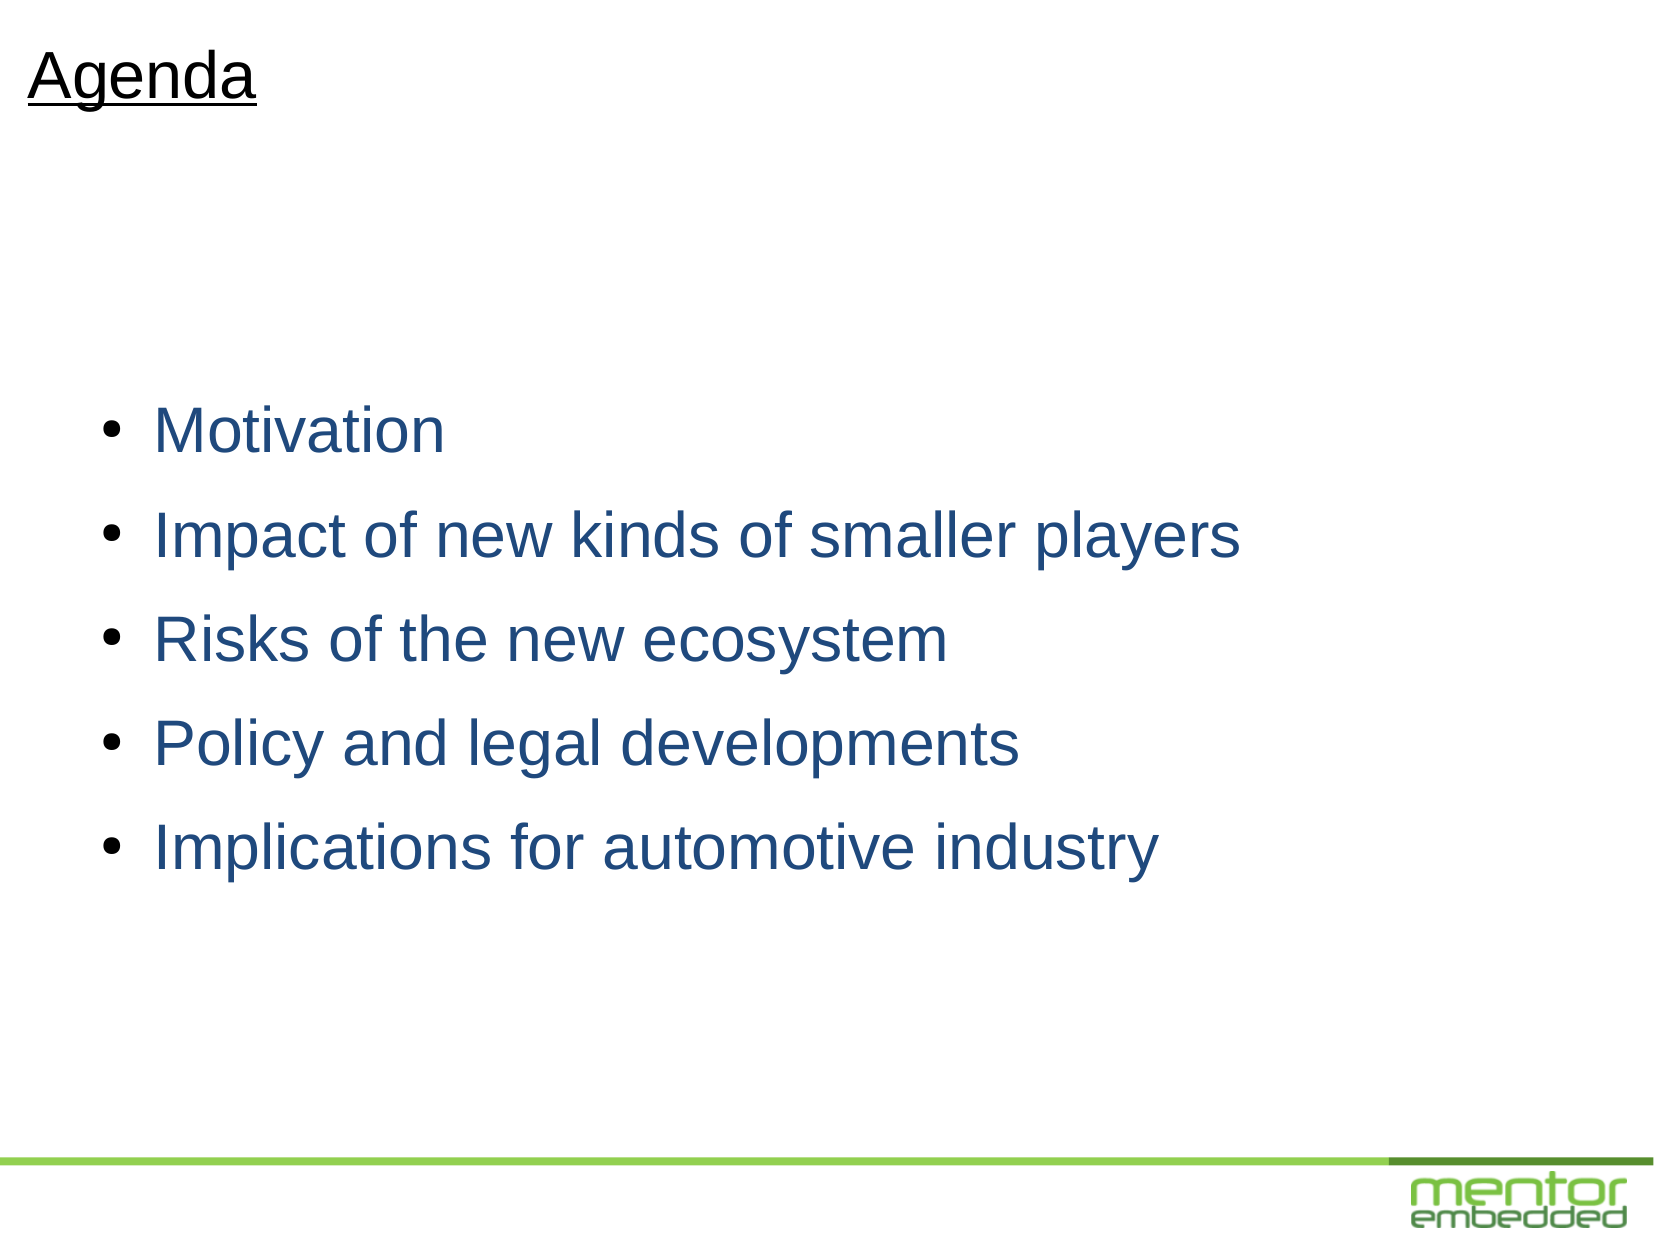

# Agenda
Motivation
Impact of new kinds of smaller players
Risks of the new ecosystem
Policy and legal developments
Implications for automotive industry